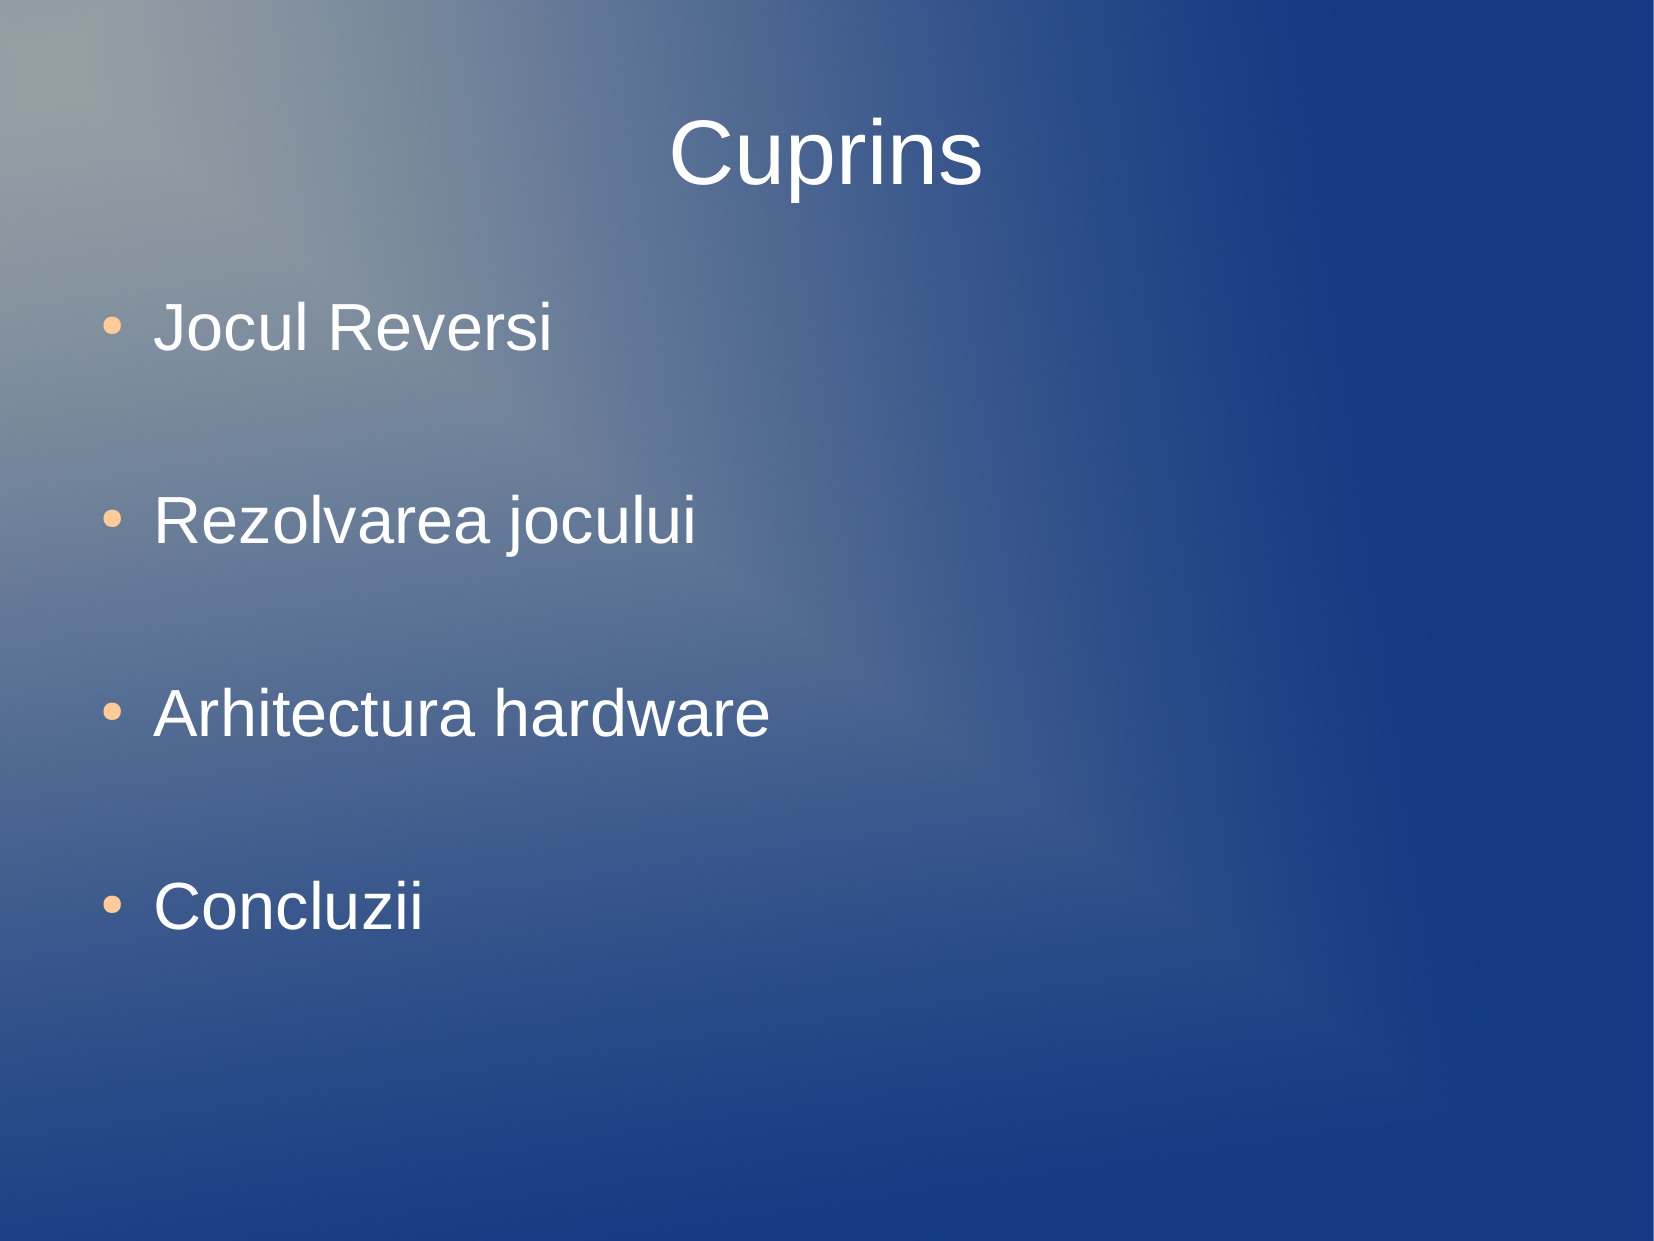

# Cuprins
Jocul Reversi
Rezolvarea jocului
Arhitectura hardware
Concluzii